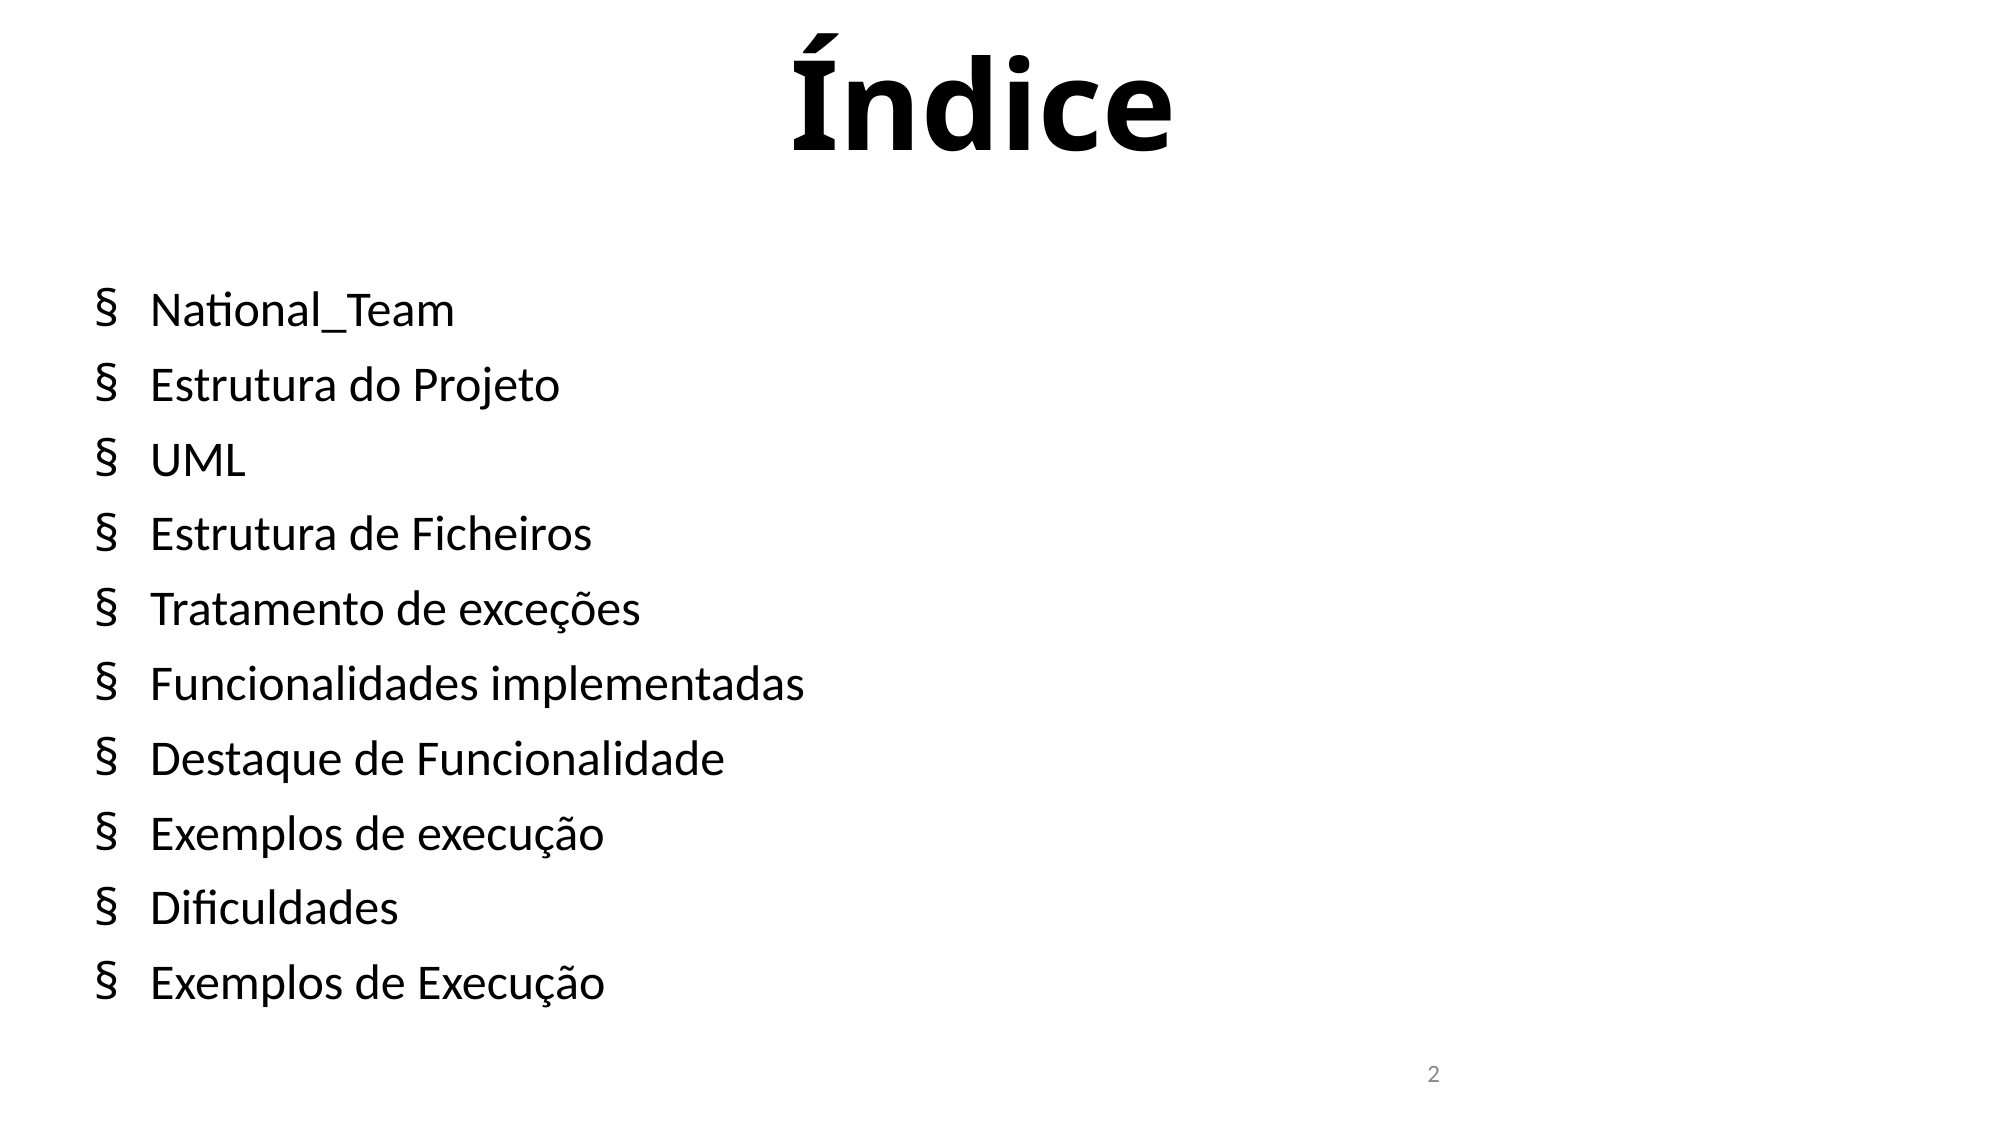

# Índice
National_Team
Estrutura do Projeto
UML
Estrutura de Ficheiros
Tratamento de exceções
Funcionalidades implementadas
Destaque de Funcionalidade
Exemplos de execução
Dificuldades
Exemplos de Execução